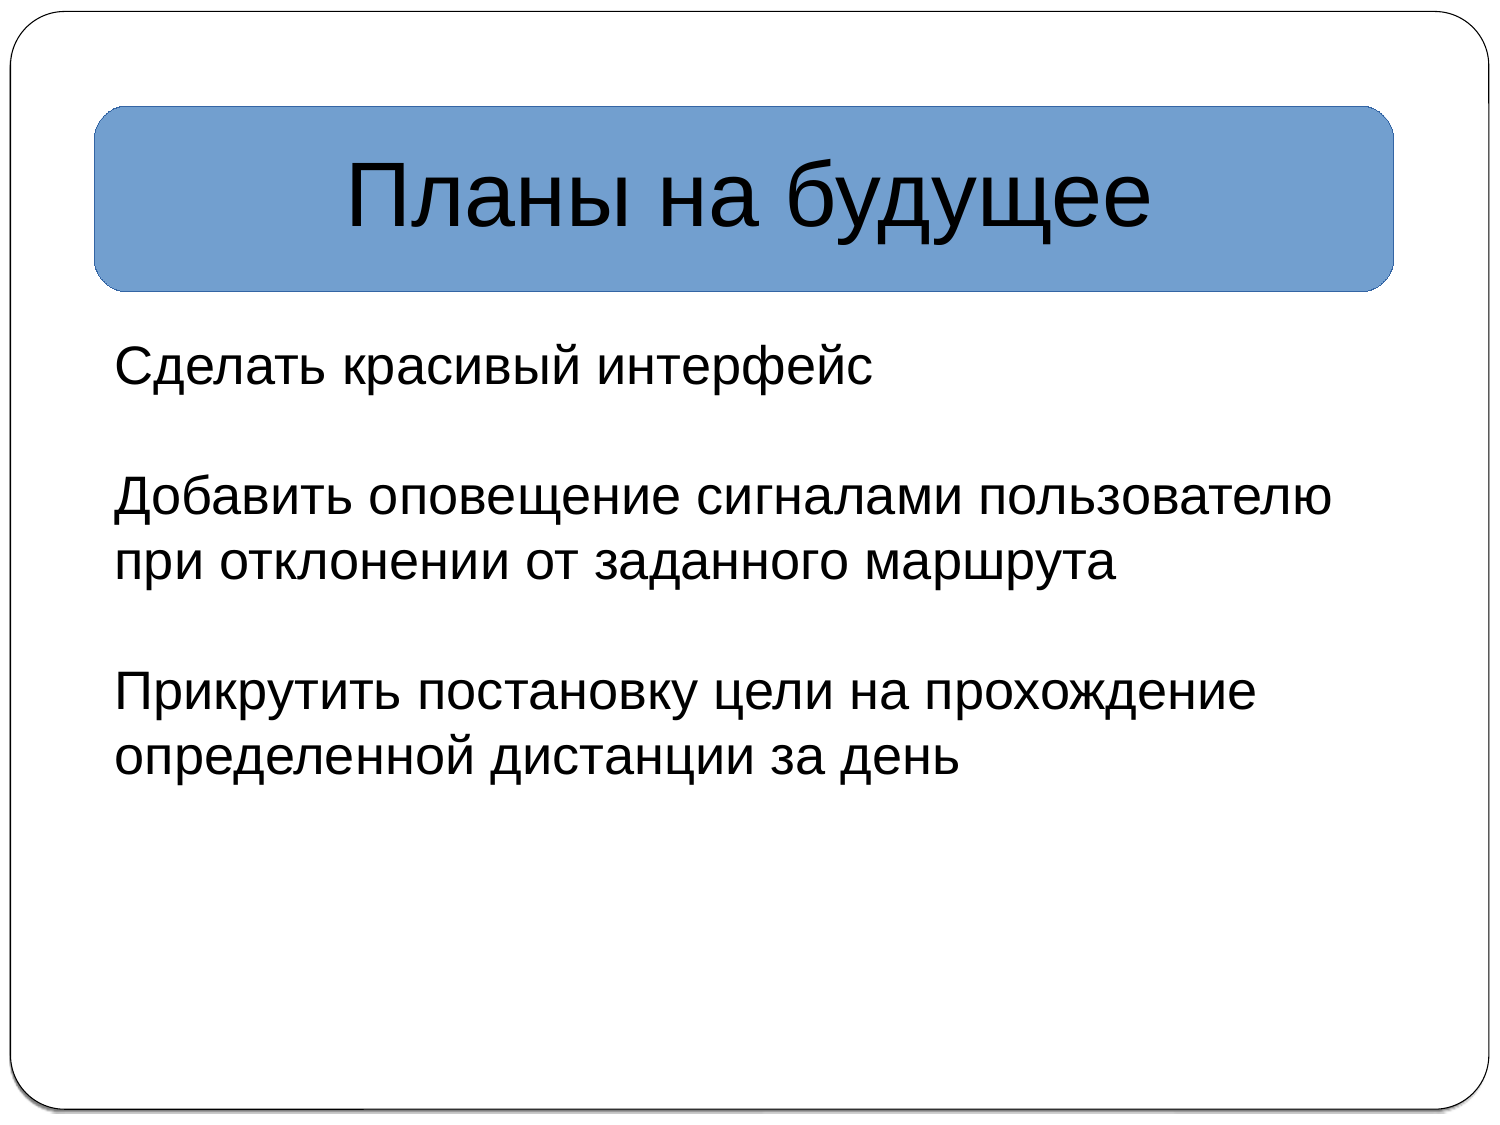

Планы на будущее
Сделать красивый интерфейс
Добавить оповещение сигналами пользователю при отклонении от заданного маршрута
Прикрутить постановку цели на прохождение определенной дистанции за день